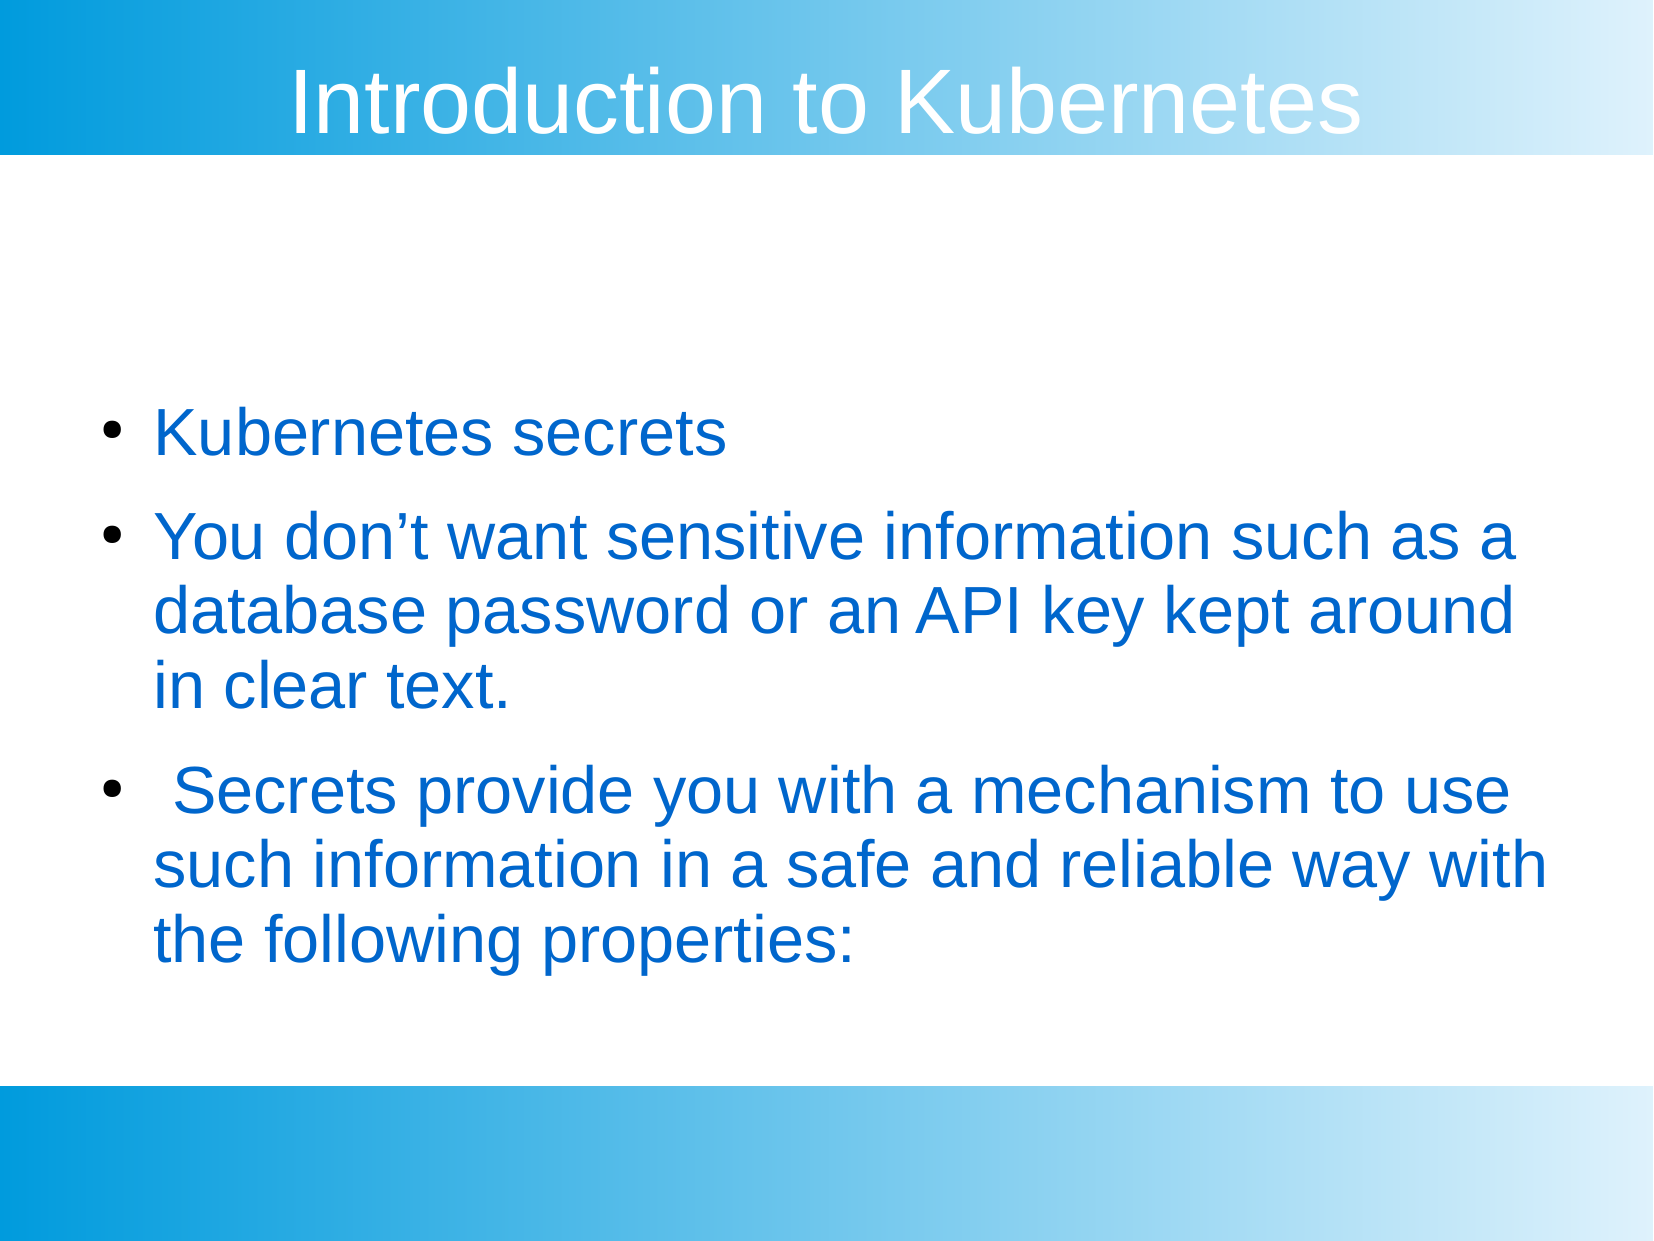

# Introduction to Kubernetes
Kubernetes secrets
You don’t want sensitive information such as a database password or an API key kept around in clear text.
 Secrets provide you with a mechanism to use such information in a safe and reliable way with the following properties: